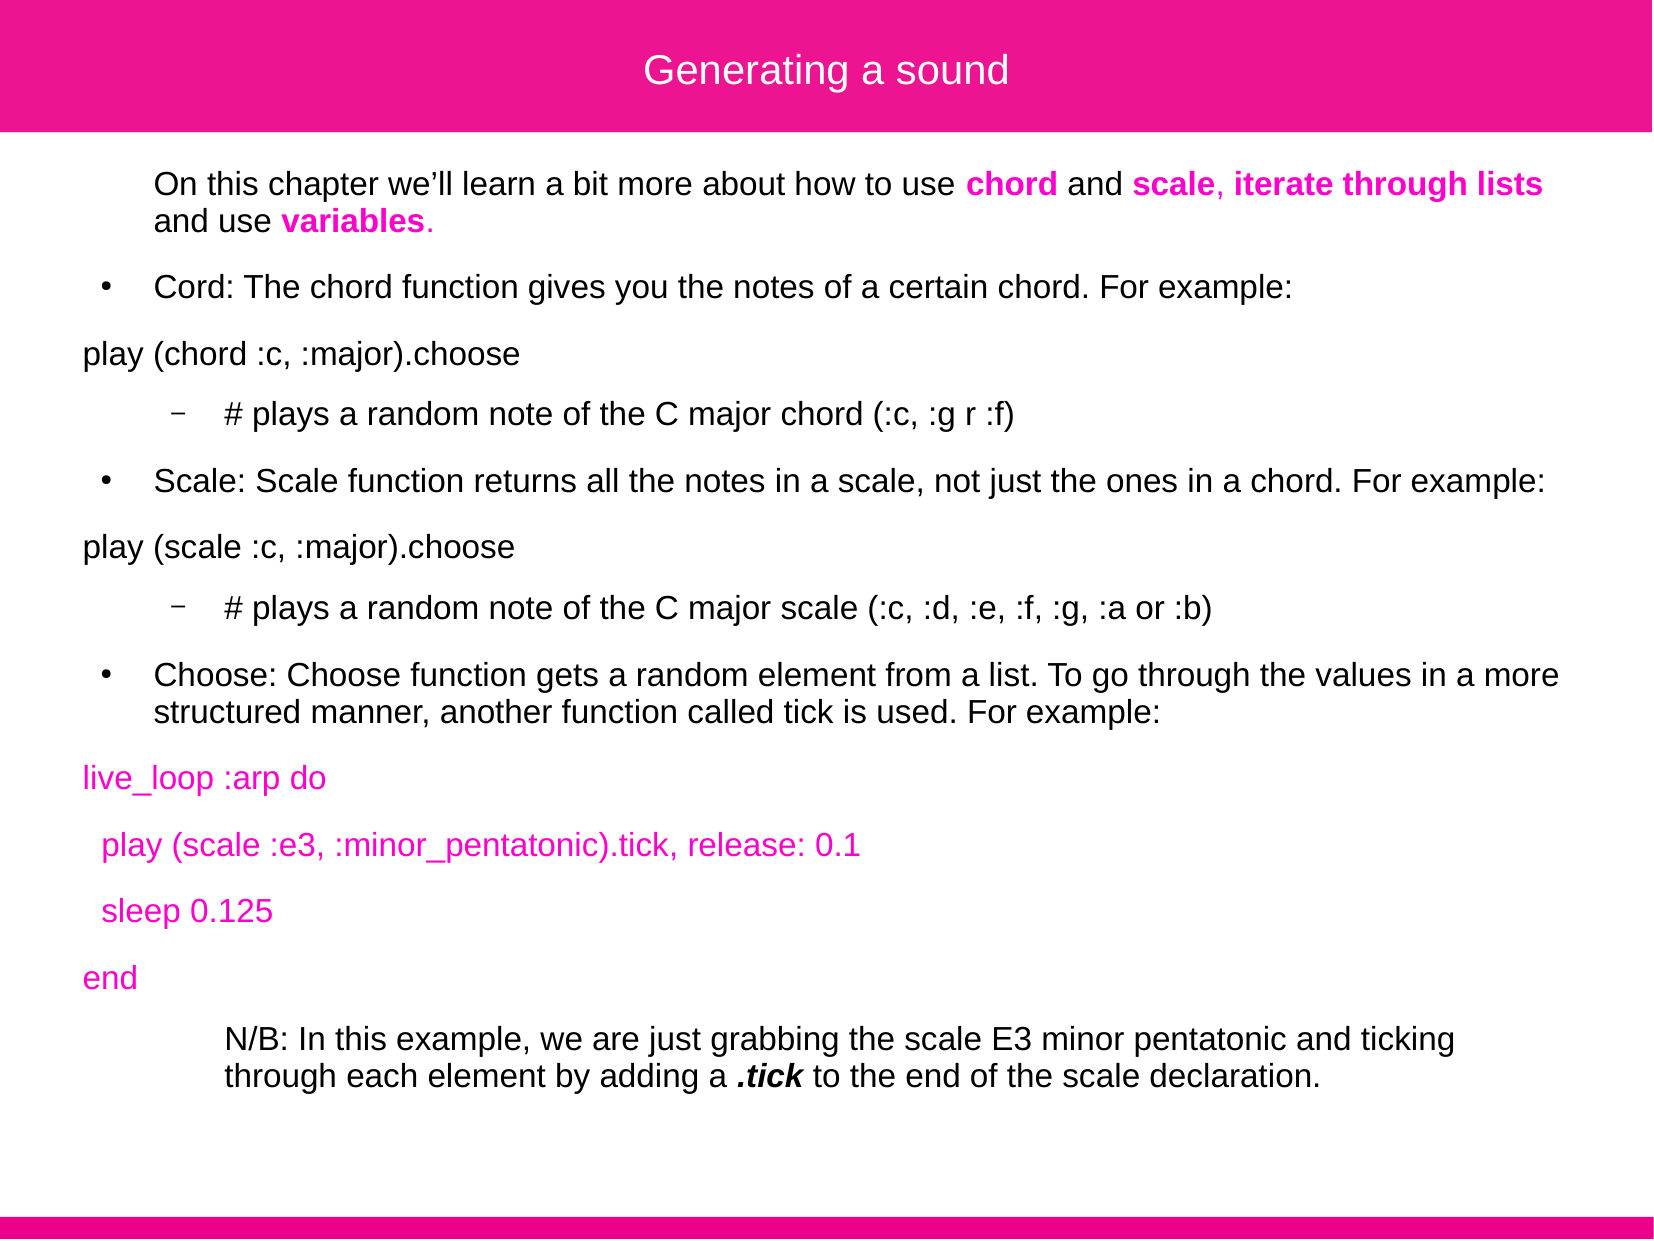

# Generating a sound
On this chapter we’ll learn a bit more about how to use chord and scale, iterate through lists and use variables.
Cord: The chord function gives you the notes of a certain chord. For example:
play (chord :c, :major).choose
# plays a random note of the C major chord (:c, :g r :f)
Scale: Scale function returns all the notes in a scale, not just the ones in a chord. For example:
play (scale :c, :major).choose
# plays a random note of the C major scale (:c, :d, :e, :f, :g, :a or :b)
Choose: Choose function gets a random element from a list. To go through the values in a more structured manner, another function called tick is used. For example:
live_loop :arp do
 play (scale :e3, :minor_pentatonic).tick, release: 0.1
 sleep 0.125
end
N/B: In this example, we are just grabbing the scale E3 minor pentatonic and ticking through each element by adding a .tick to the end of the scale declaration.